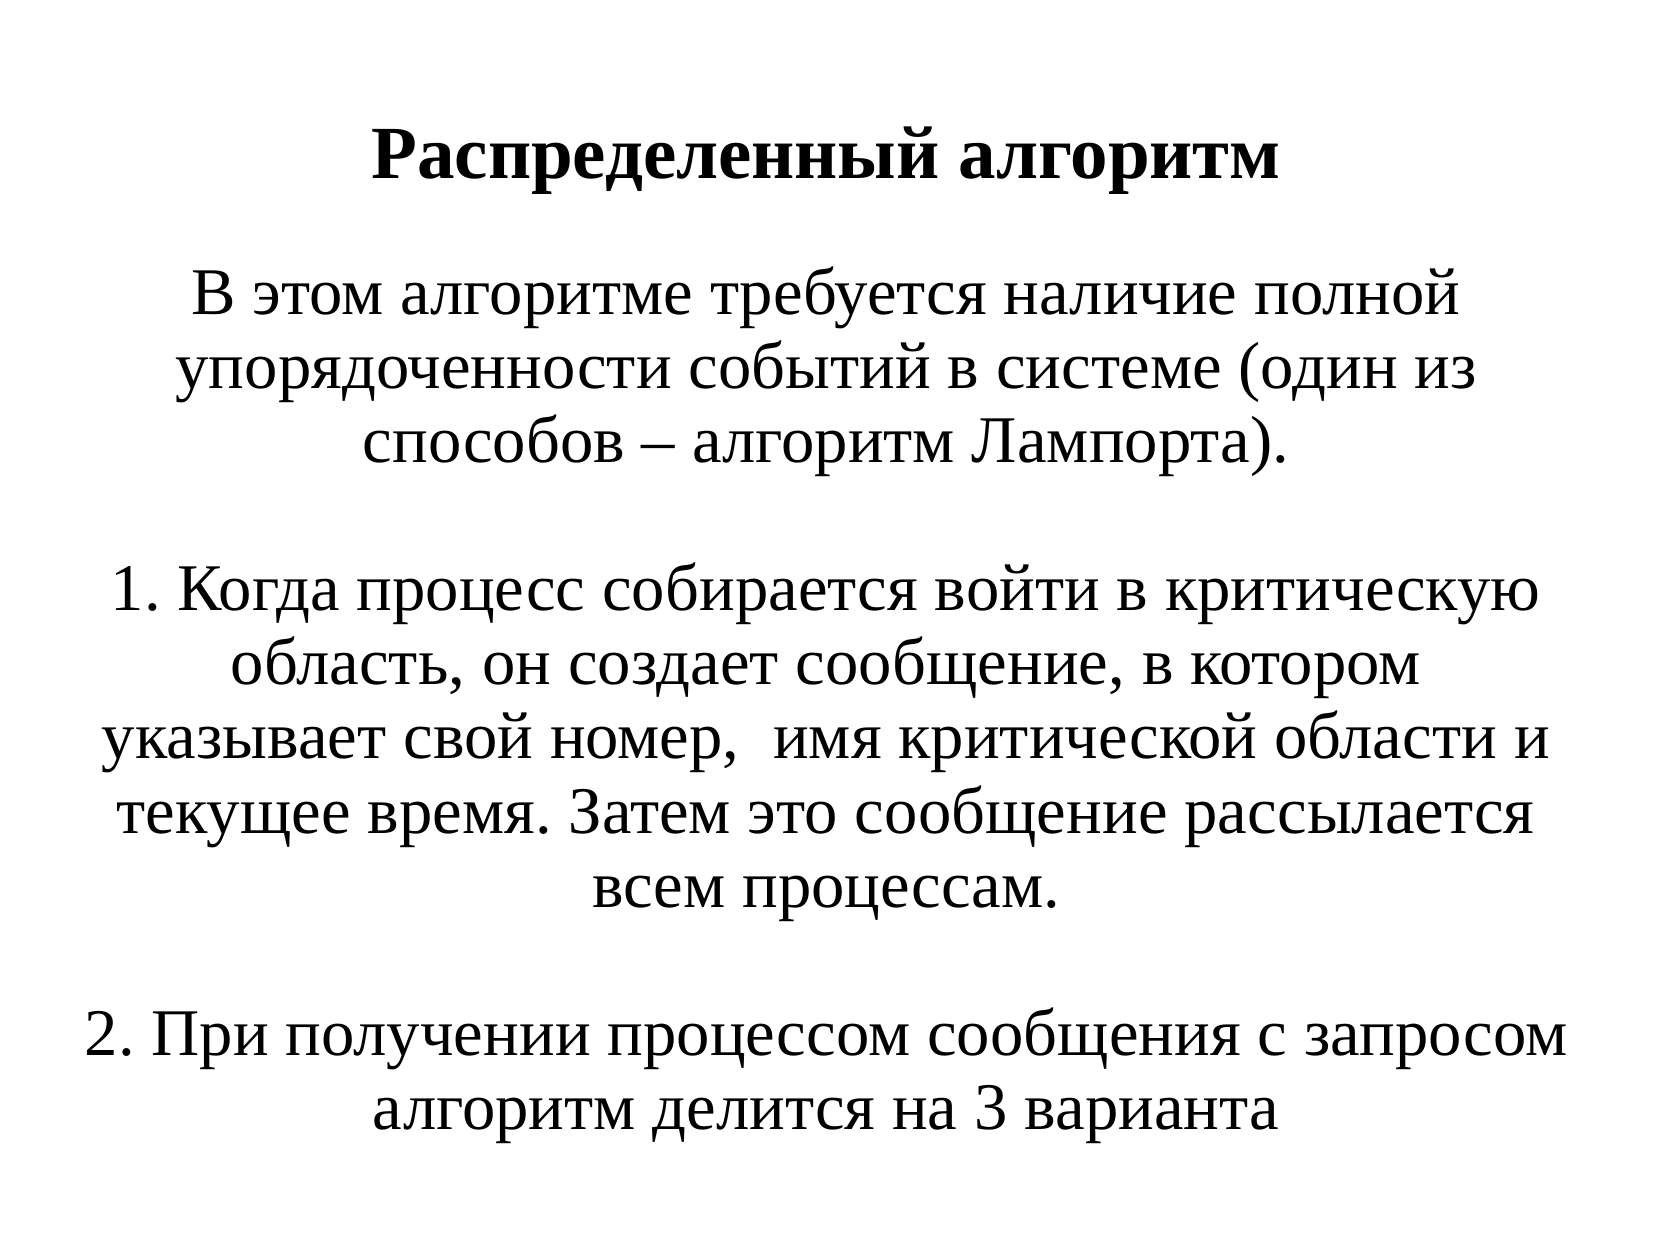

# Распределенный алгоритм
В этом алгоритме требуется наличие полной упорядоченности событий в системе (один из способов – алгоритм Лампорта).
1. Когда процесс собирается войти в критическую область, он создает сообщение, в котором указывает свой номер, имя критической области и текущее время. Затем это сообщение рассылается всем процессам.
2. При получении процессом сообщения с запросом алгоритм делится на 3 варианта